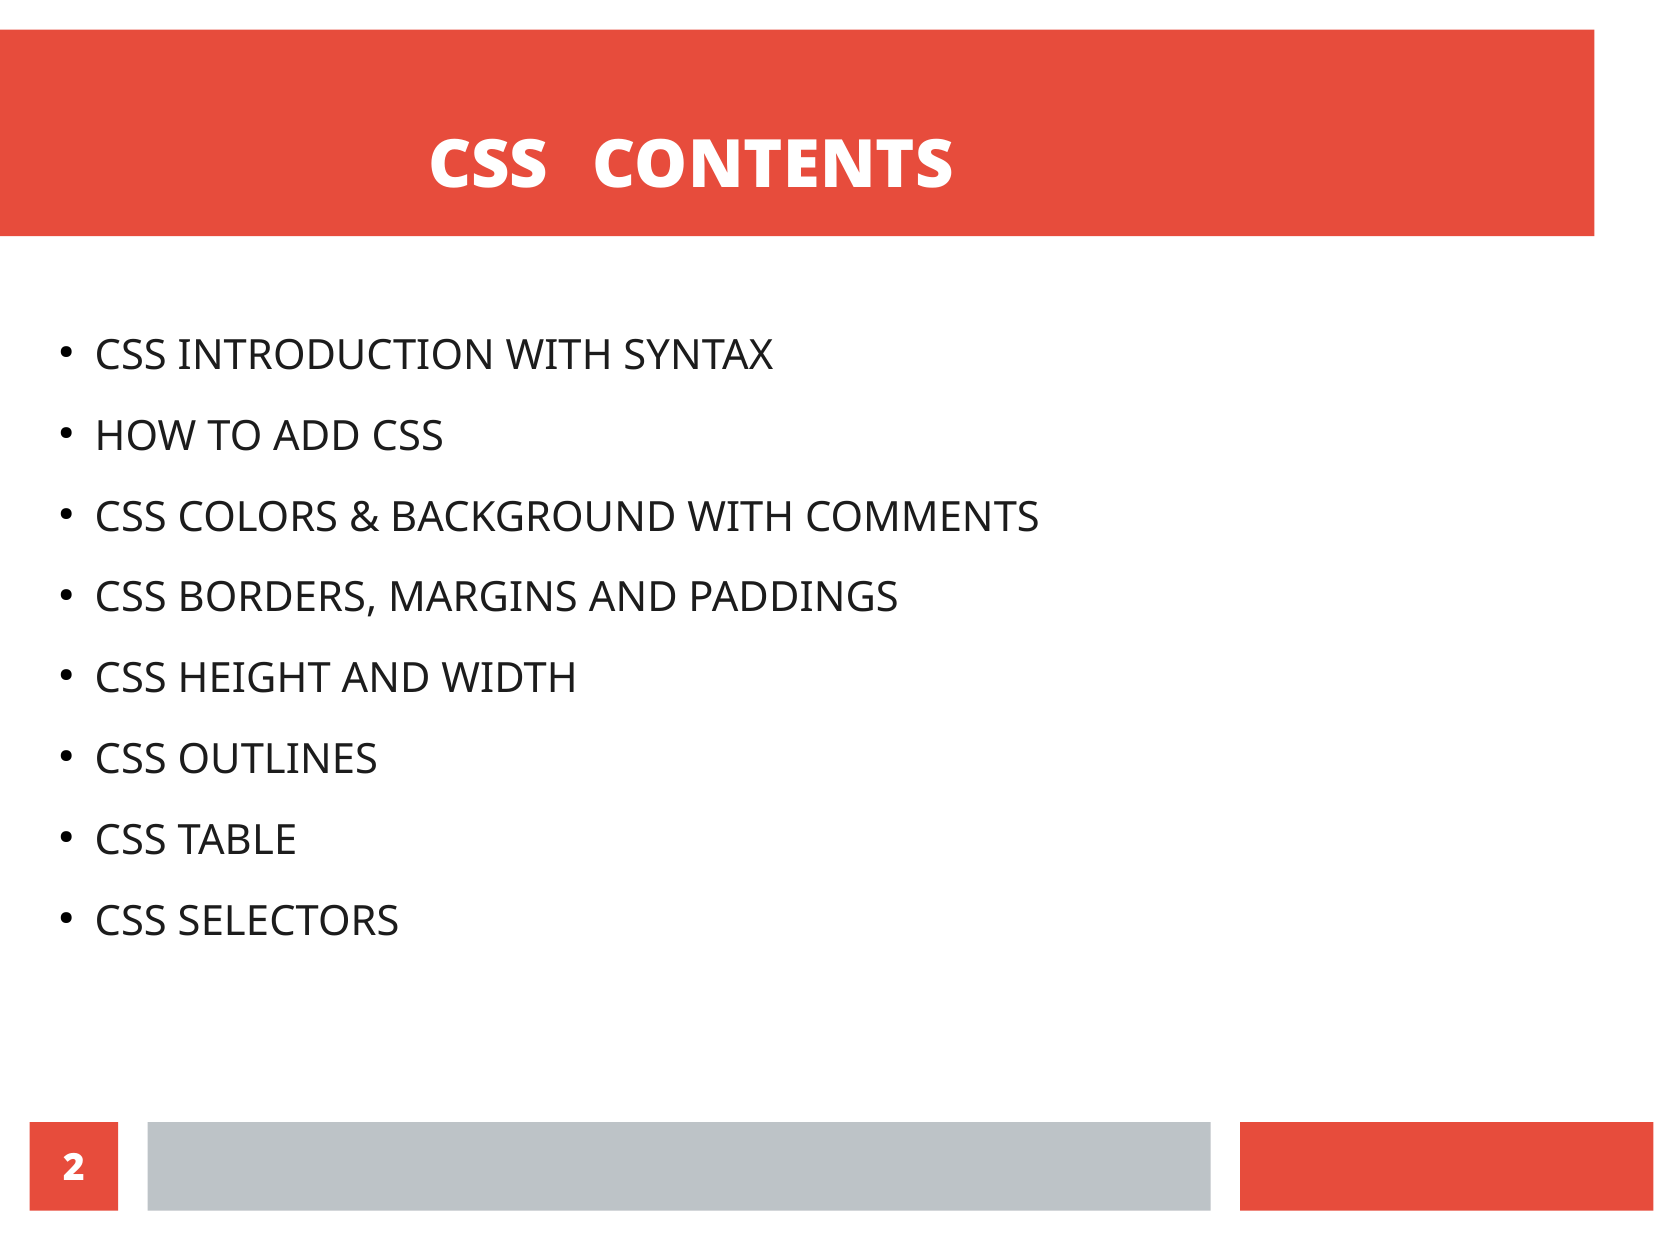

# CSS	 CONTENTS
CSS INTRODUCTION WITH SYNTAX
HOW TO ADD CSS
CSS COLORS & BACKGROUND WITH COMMENTS
CSS BORDERS, MARGINS AND PADDINGS
CSS HEIGHT AND WIDTH
CSS OUTLINES
CSS TABLE
CSS SELECTORS
2